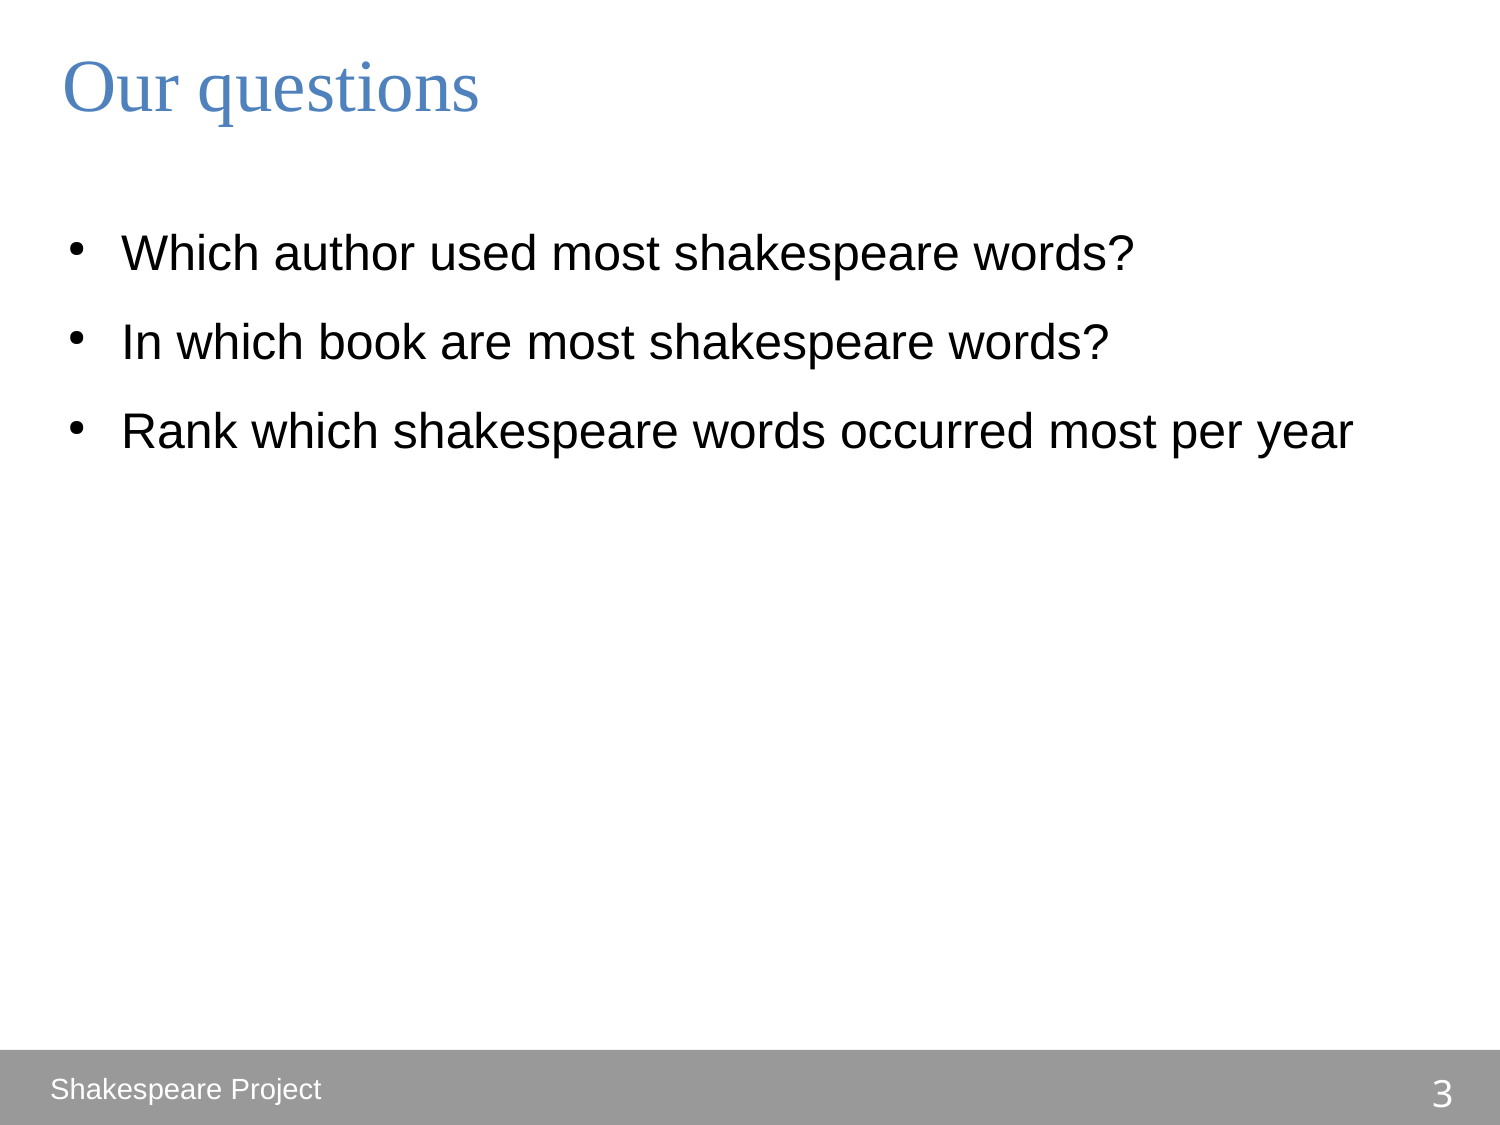

# Our questions
Which author used most shakespeare words?
In which book are most shakespeare words?
Rank which shakespeare words occurred most per year
Shakespeare Project